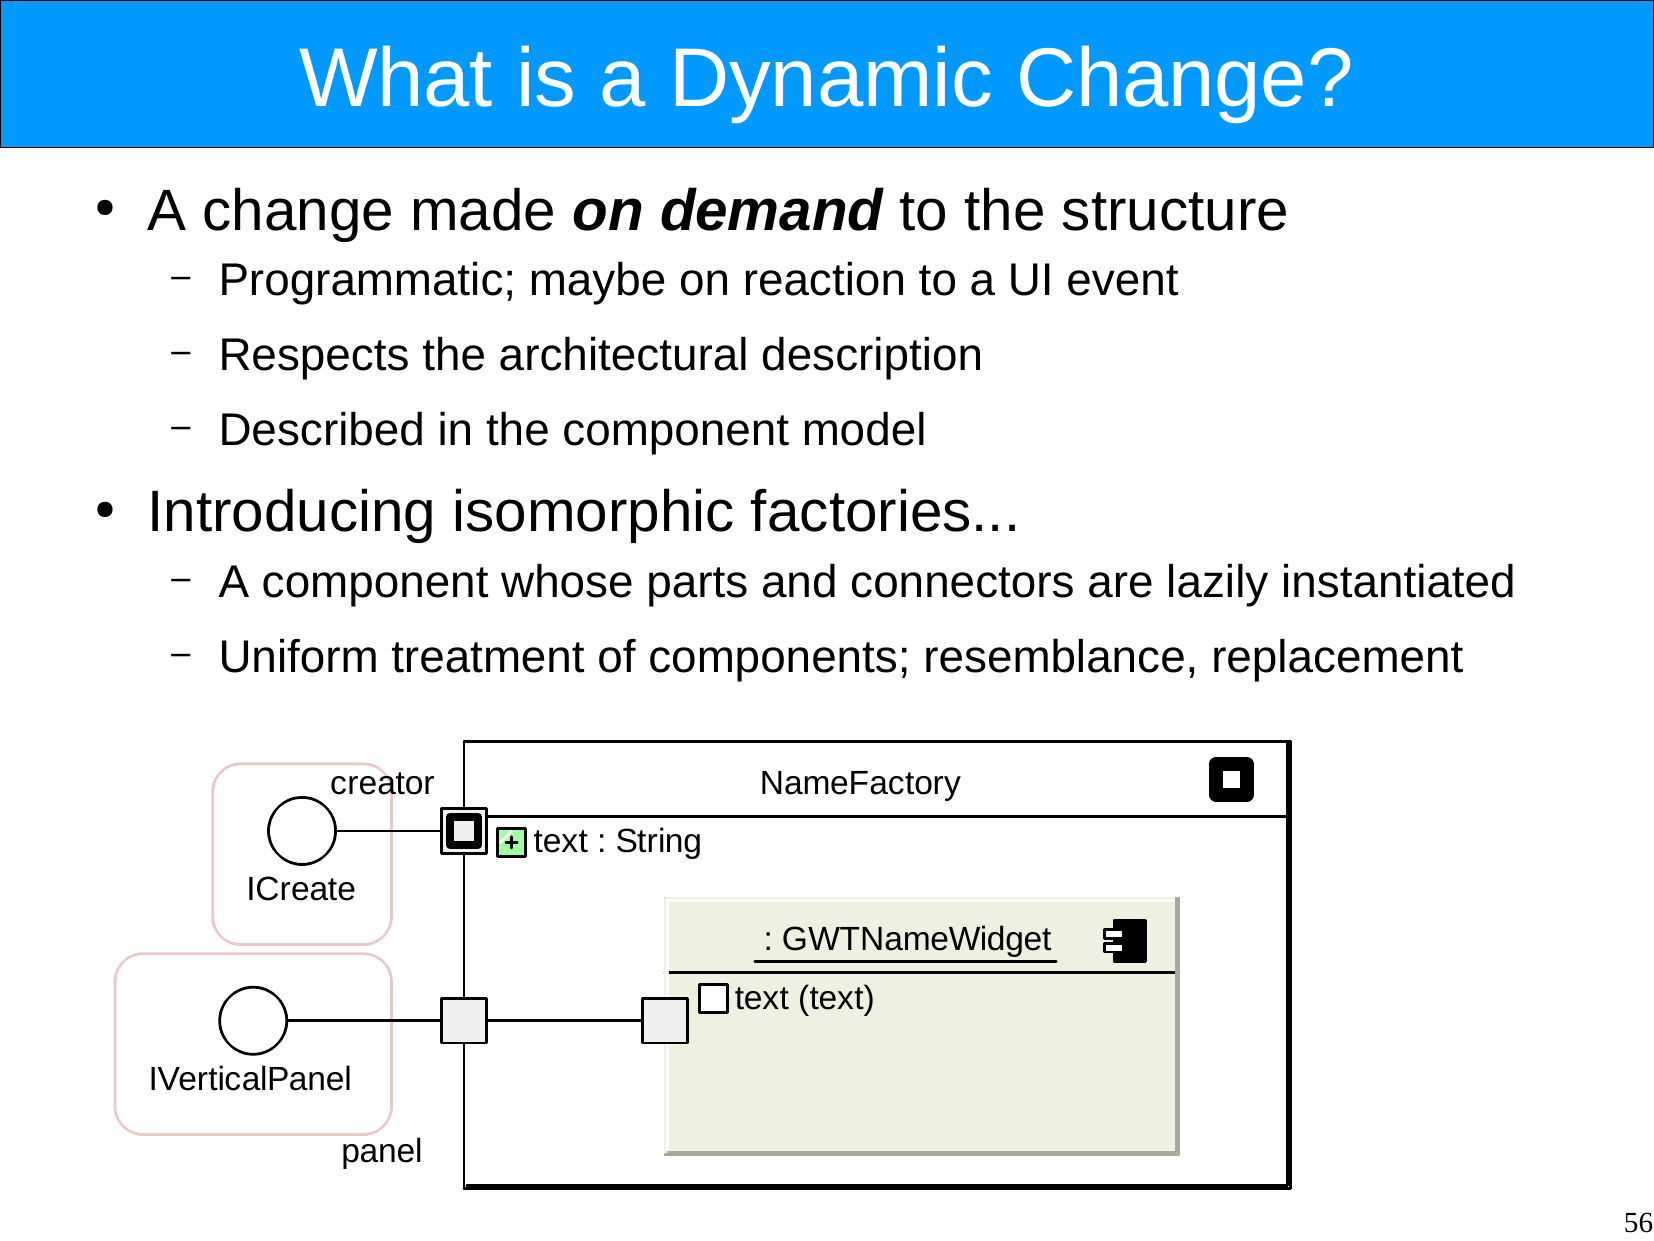

# What is a Dynamic Change?
A change made on demand to the structure
Programmatic; maybe on reaction to a UI event
Respects the architectural description
Described in the component model
Introducing isomorphic factories...
A component whose parts and connectors are lazily instantiated
Uniform treatment of components; resemblance, replacement
56